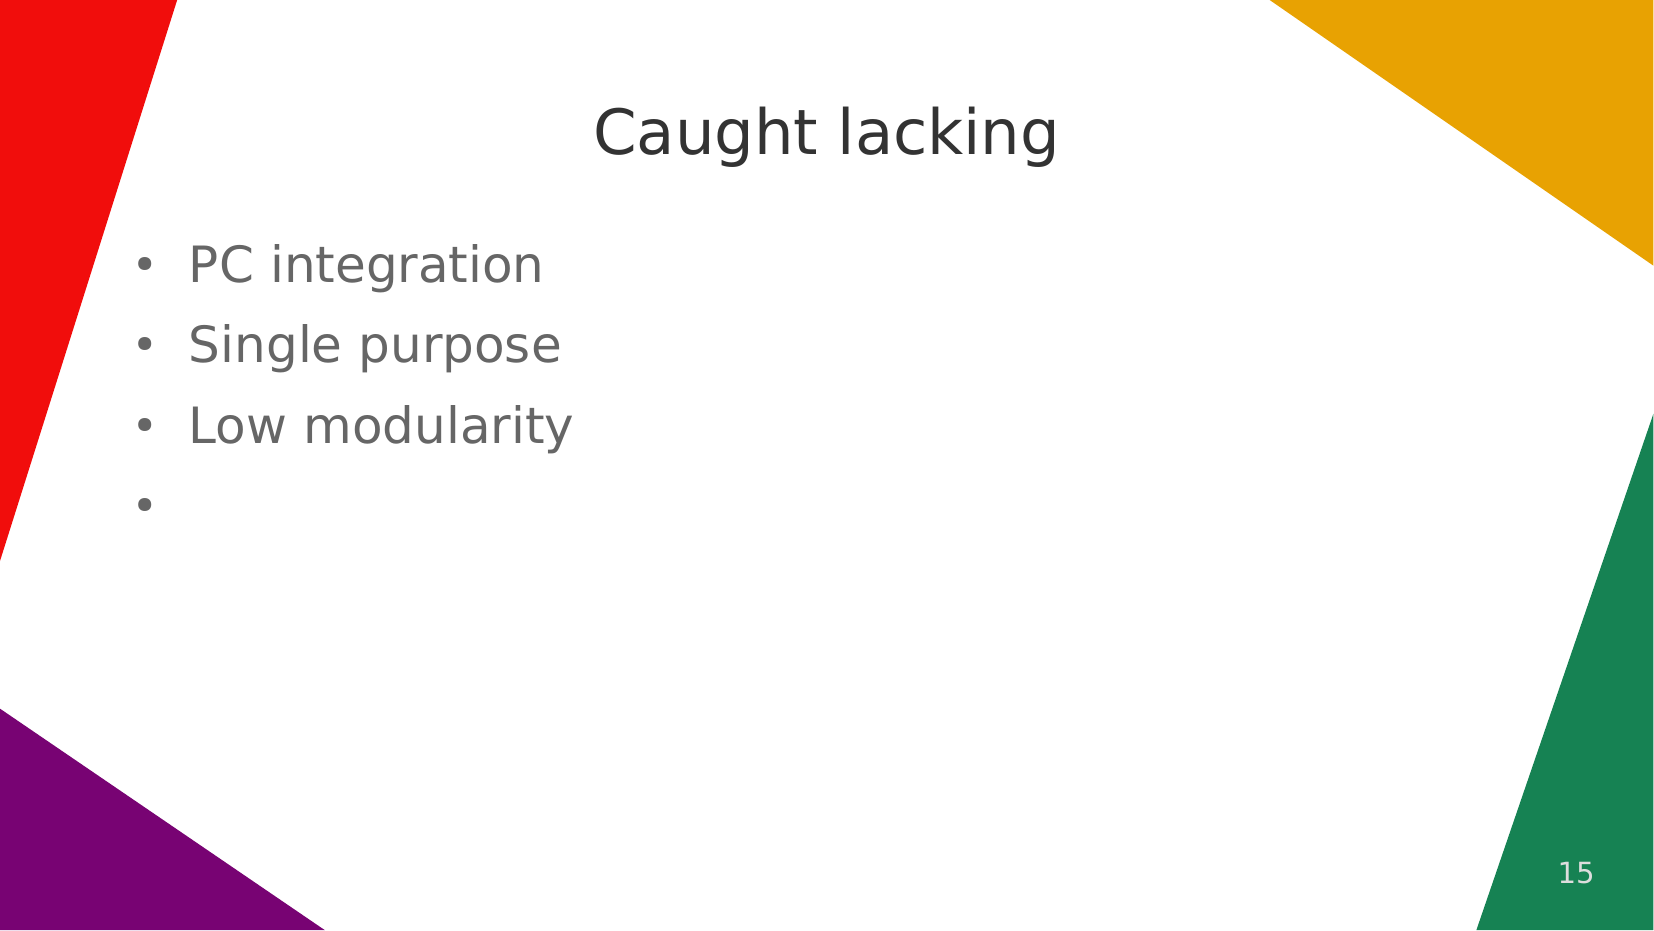

# Caught lacking
PC integration
Single purpose
Low modularity
15